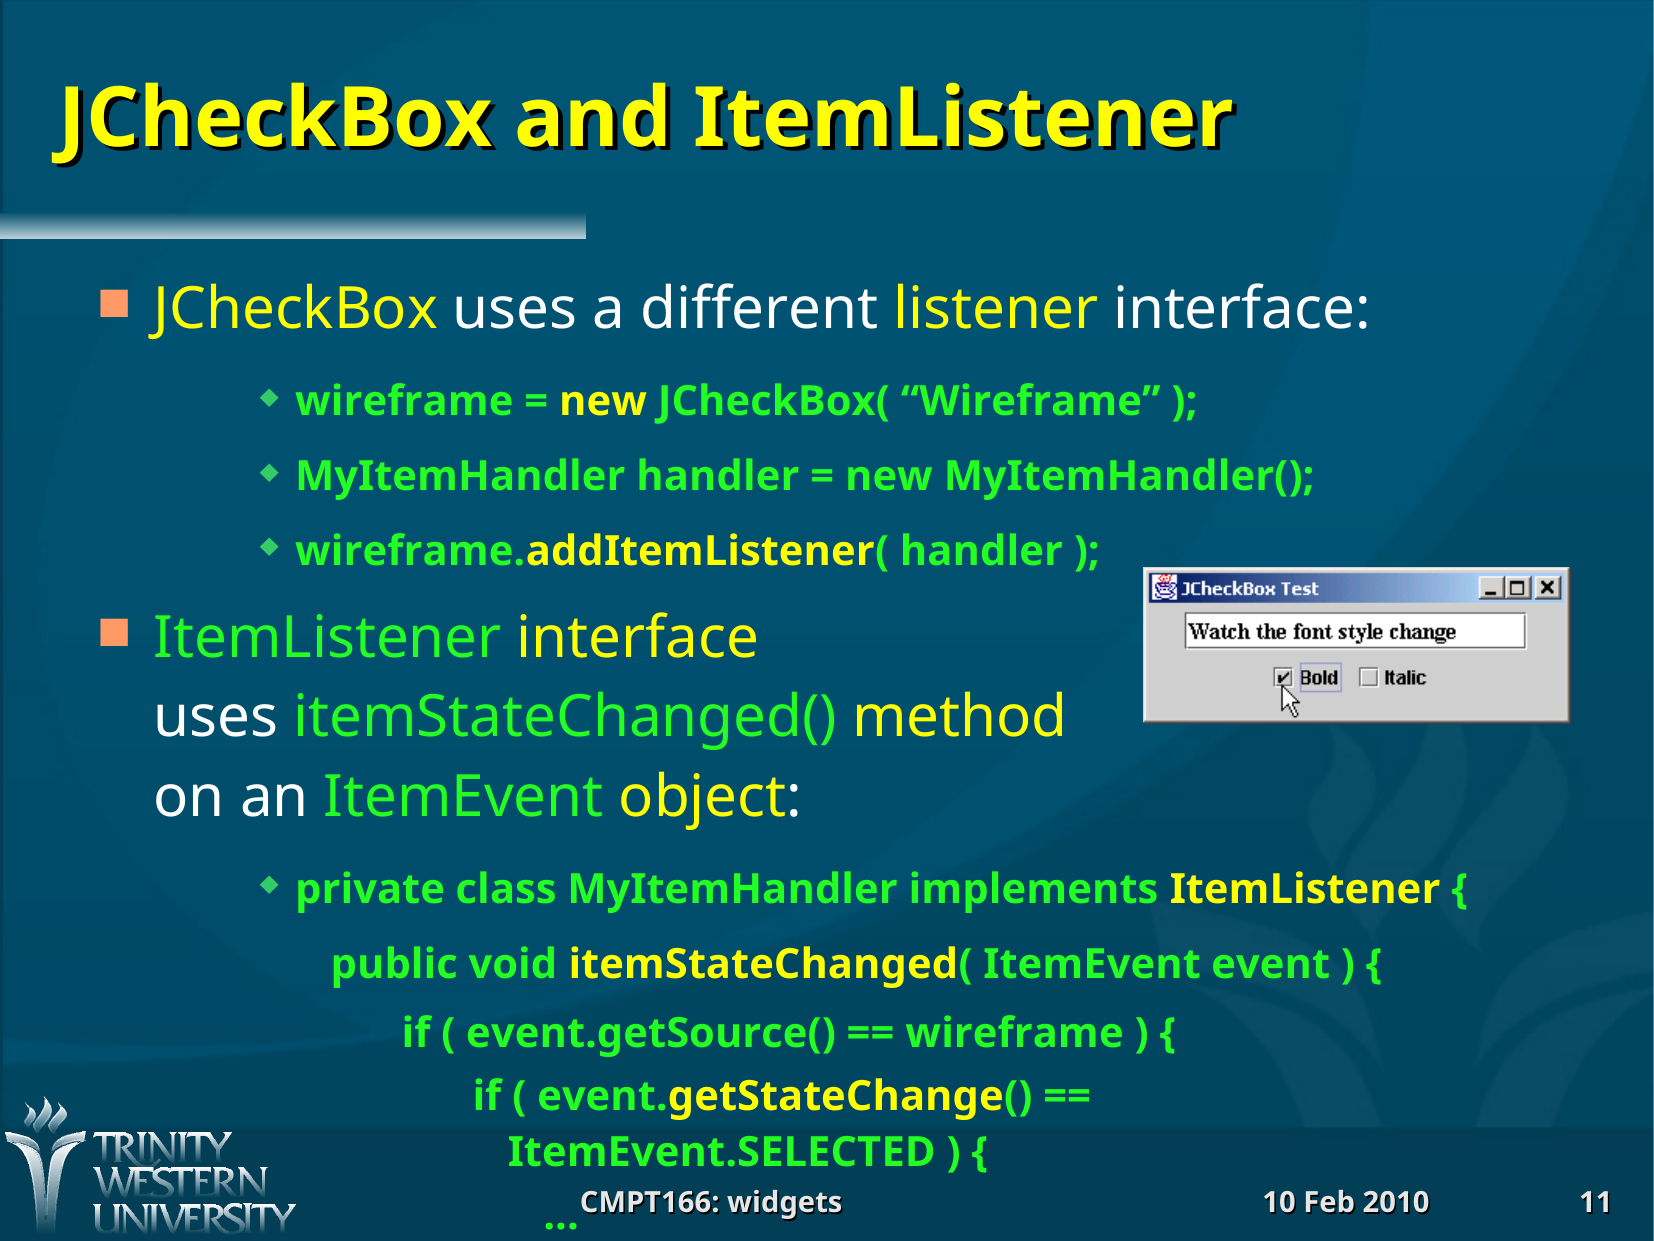

# JCheckBox and ItemListener
JCheckBox uses a different listener interface:
wireframe = new JCheckBox( “Wireframe” );
MyItemHandler handler = new MyItemHandler();
wireframe.addItemListener( handler );
ItemListener interface
uses itemStateChanged() method
on an ItemEvent object:
private class MyItemHandler implements ItemListener {
public void itemStateChanged( ItemEvent event ) {
if ( event.getSource() == wireframe ) {
if ( event.getStateChange() ==
ItemEvent.SELECTED ) {
...
CMPT166: widgets
10 Feb 2010
11